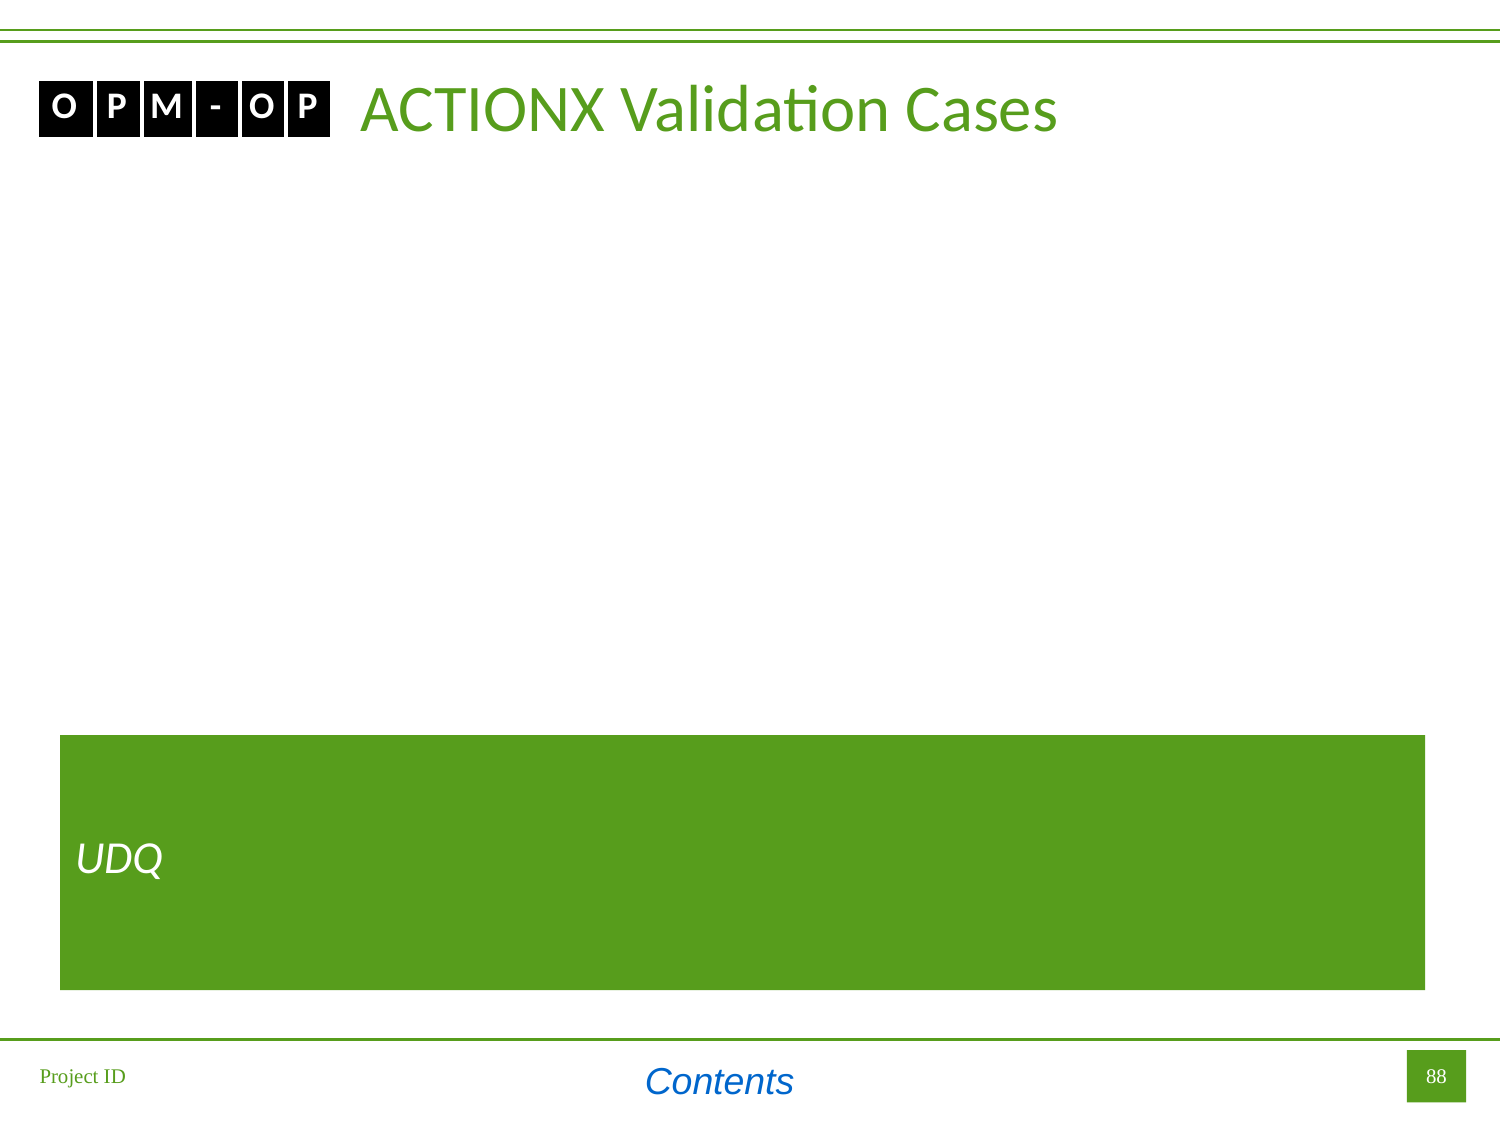

# ACTIONX Validation Cases
UDQ
Project ID
88